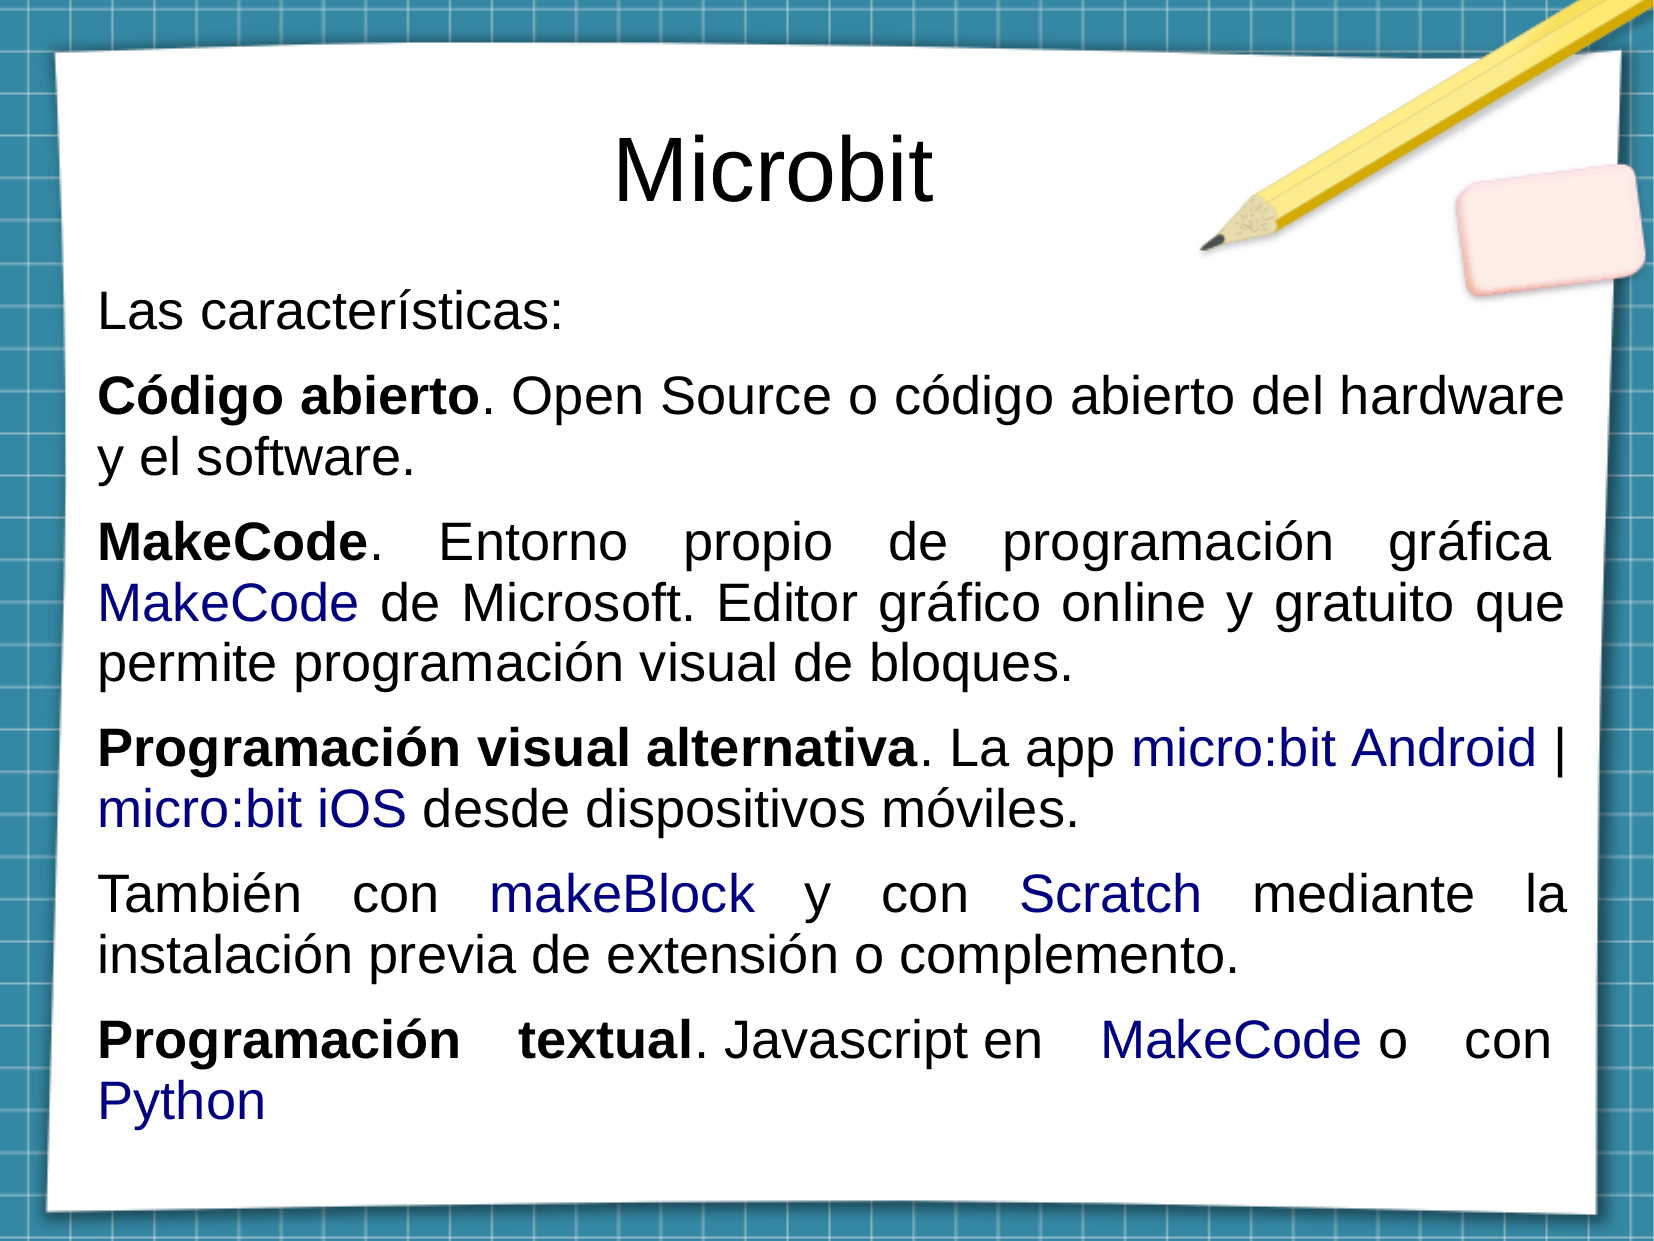

# Microbit
Las características:
Código abierto. Open Source o código abierto del hardware y el software.
MakeCode. Entorno propio de programación gráfica MakeCode de Microsoft. Editor gráfico online y gratuito que permite programación visual de bloques.
Programación visual alternativa. La app micro:bit Android | micro:bit iOS desde dispositivos móviles.
También con makeBlock y con Scratch mediante la instalación previa de extensión o complemento.
Programación textual. Javascript en MakeCode o con Python